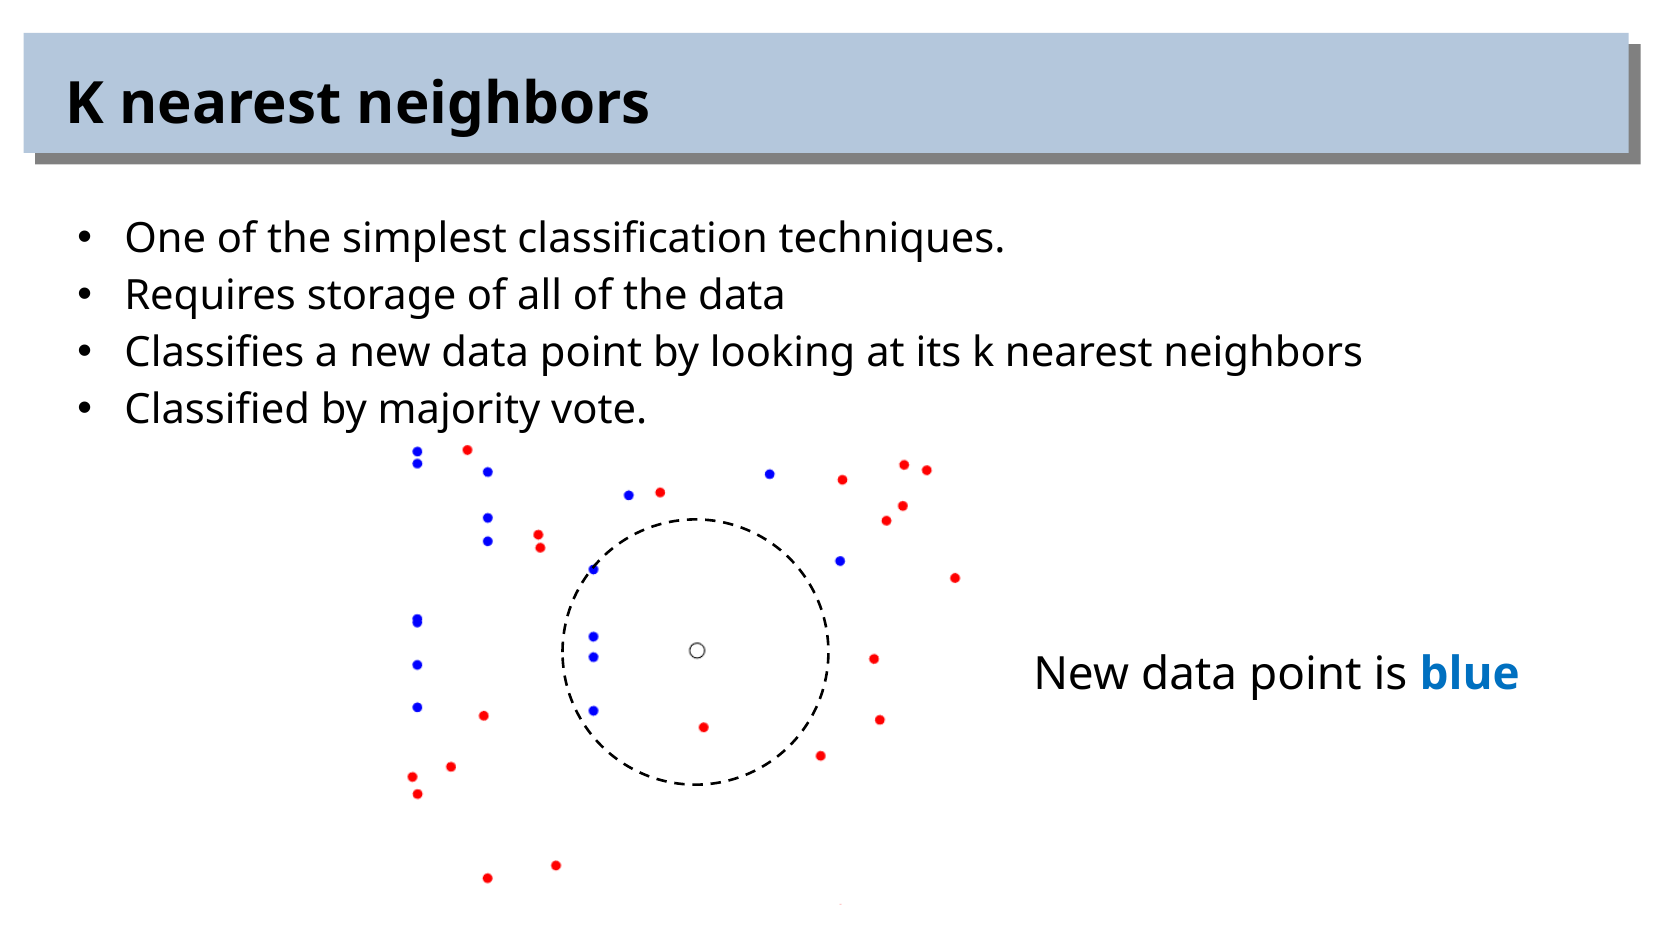

K nearest neighbors
One of the simplest classification techniques.
Requires storage of all of the data
Classifies a new data point by looking at its k nearest neighbors
Classified by majority vote.
New data point is blue